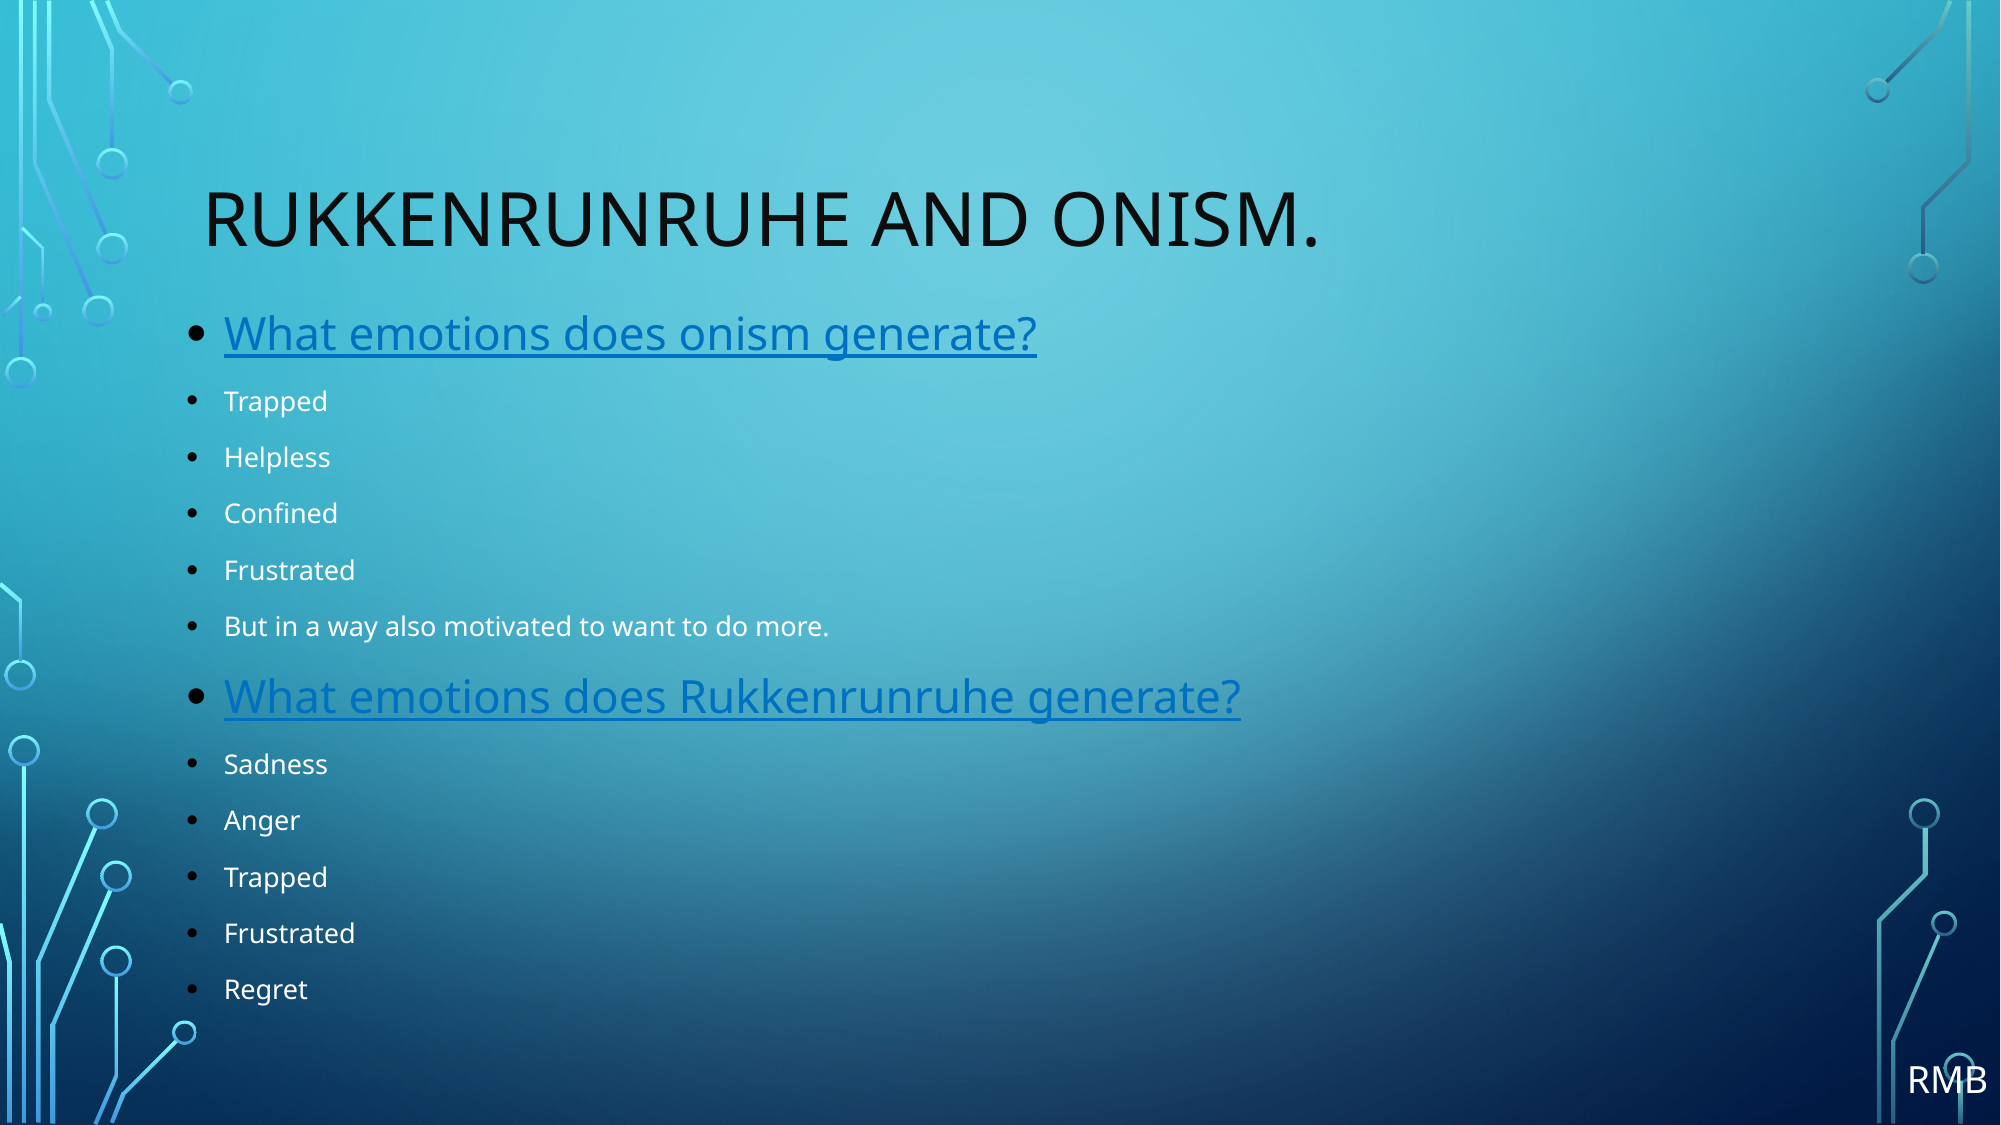

# Rukkenrunruhe and onism.
What emotions does onism generate?
Trapped
Helpless
Confined
Frustrated
But in a way also motivated to want to do more.
What emotions does Rukkenrunruhe generate?
Sadness
Anger
Trapped
Frustrated
Regret
RMB